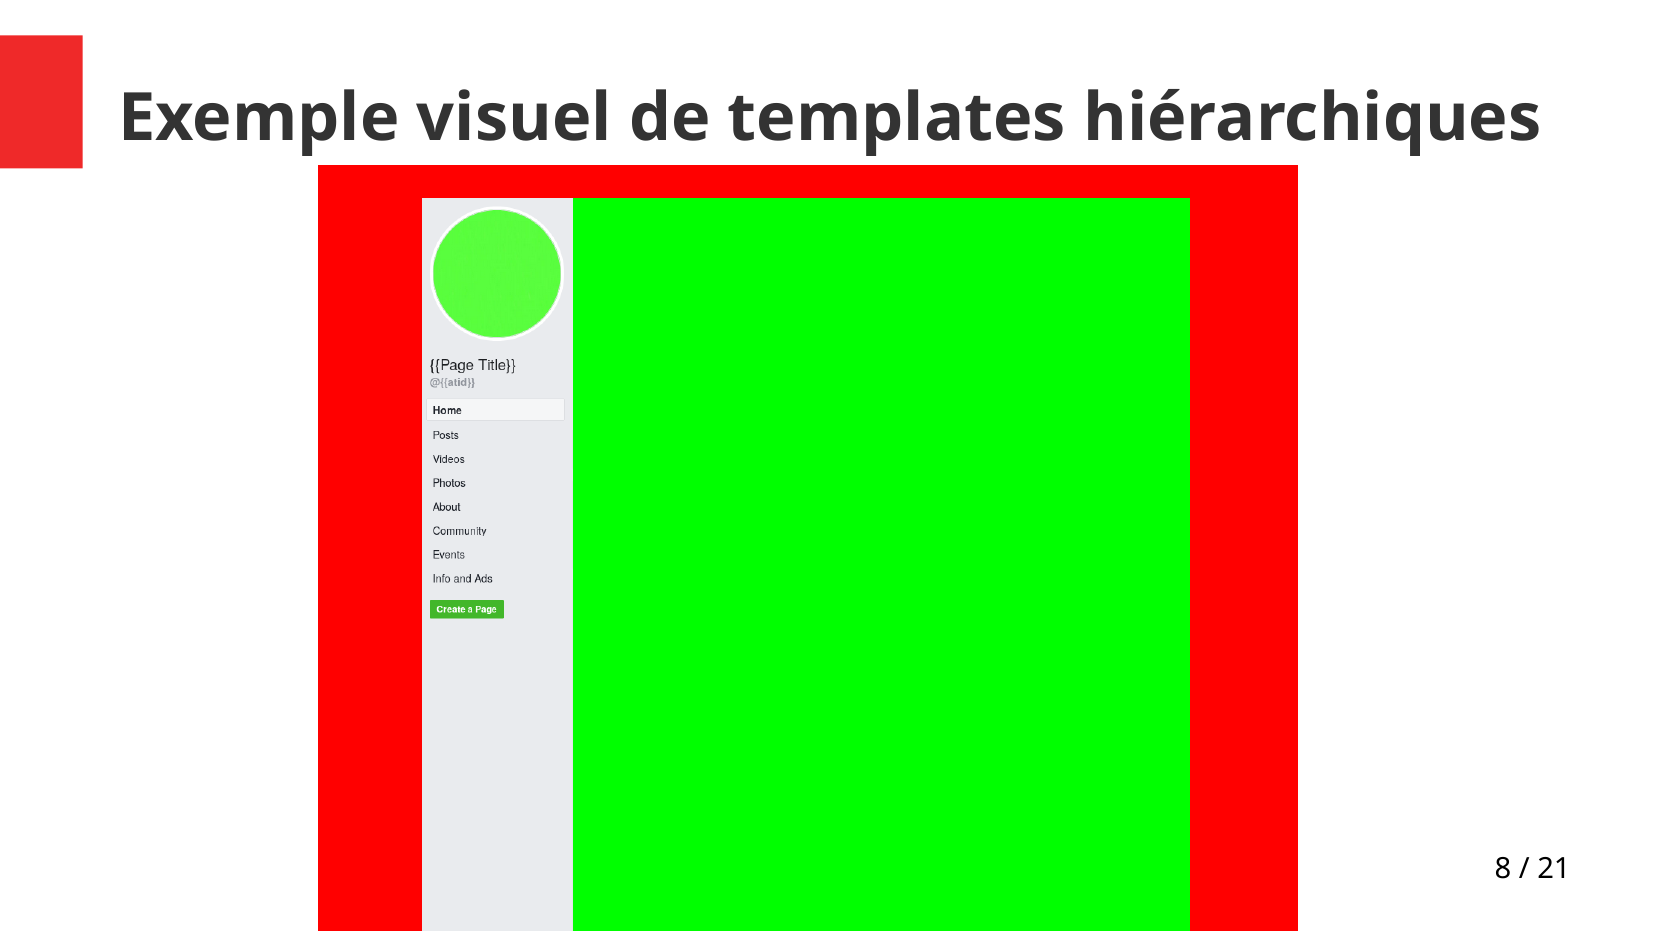

# Exemple visuel de templates hiérarchiques
8